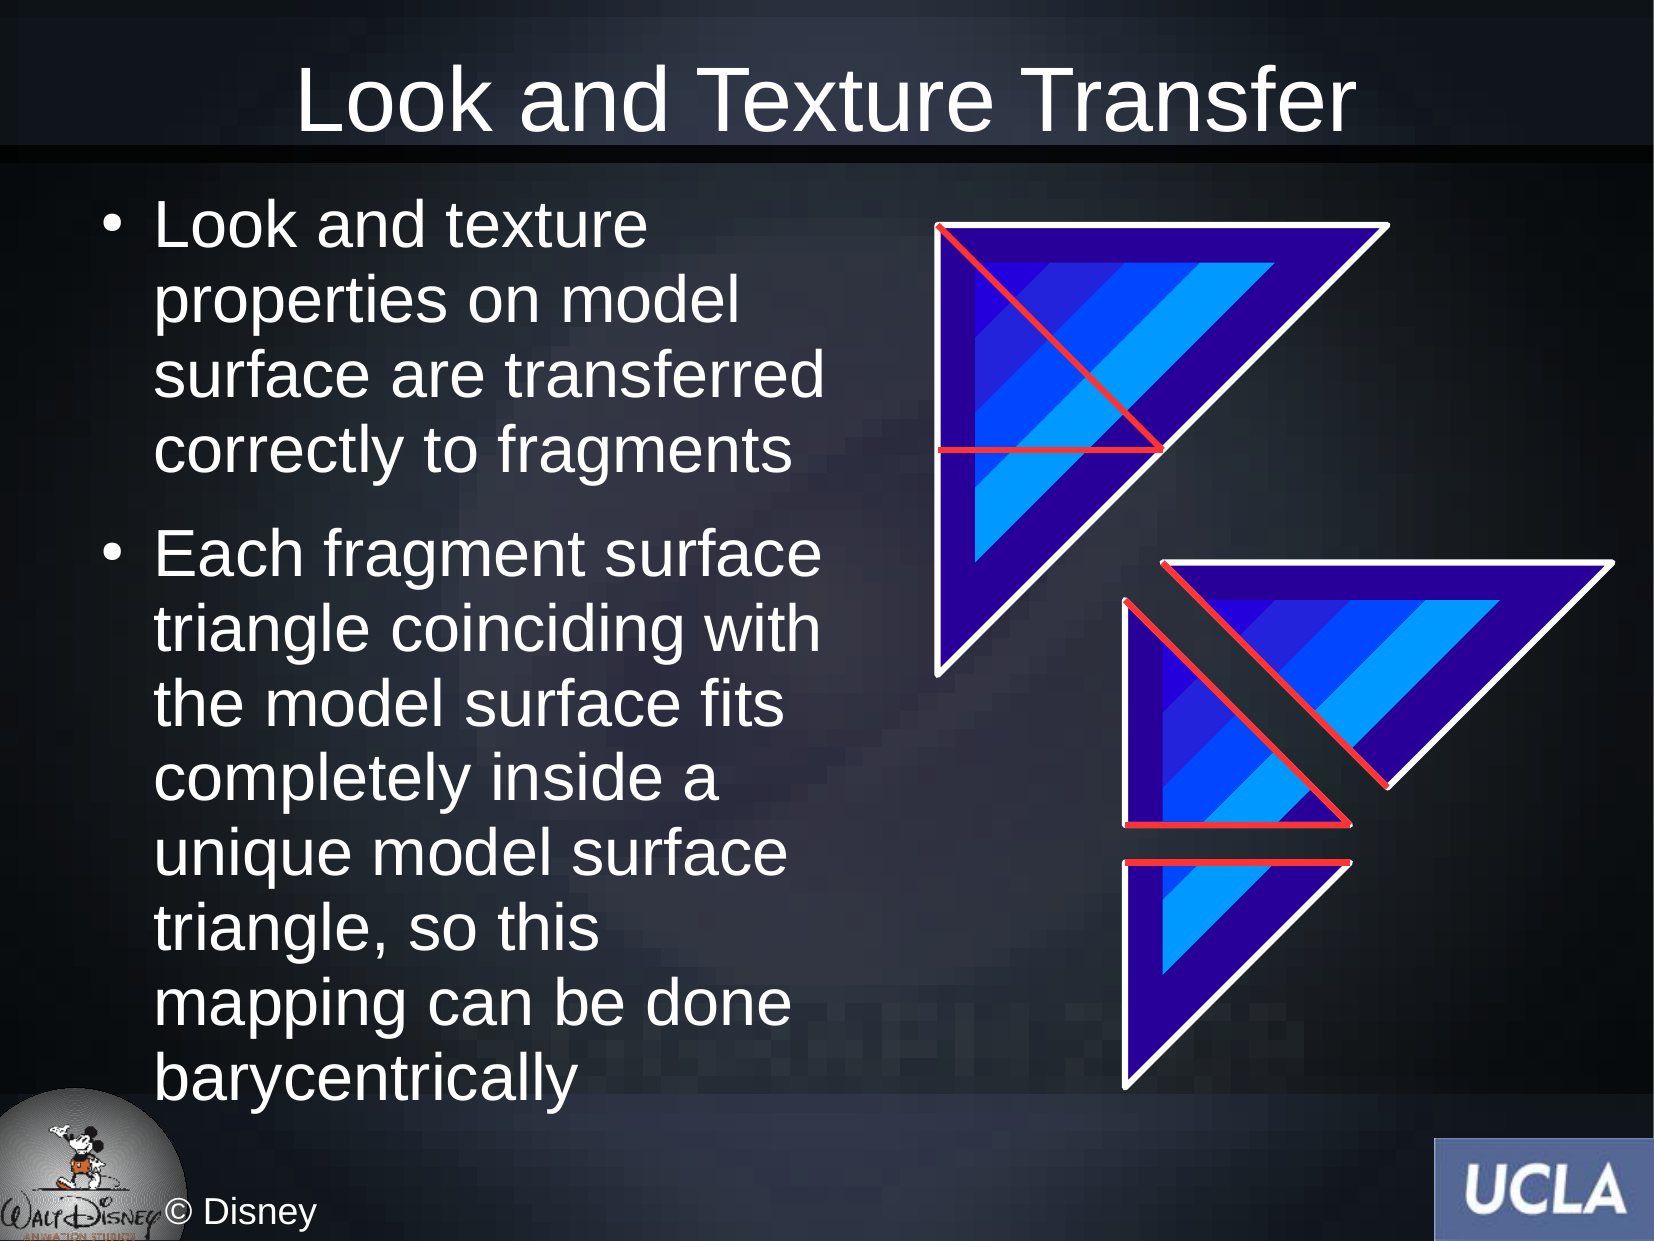

# Look and Texture Transfer
Look and texture properties on model surface are transferred correctly to fragments
Each fragment surface triangle coinciding with the model surface fits completely inside a unique model surface triangle, so this mapping can be done barycentrically